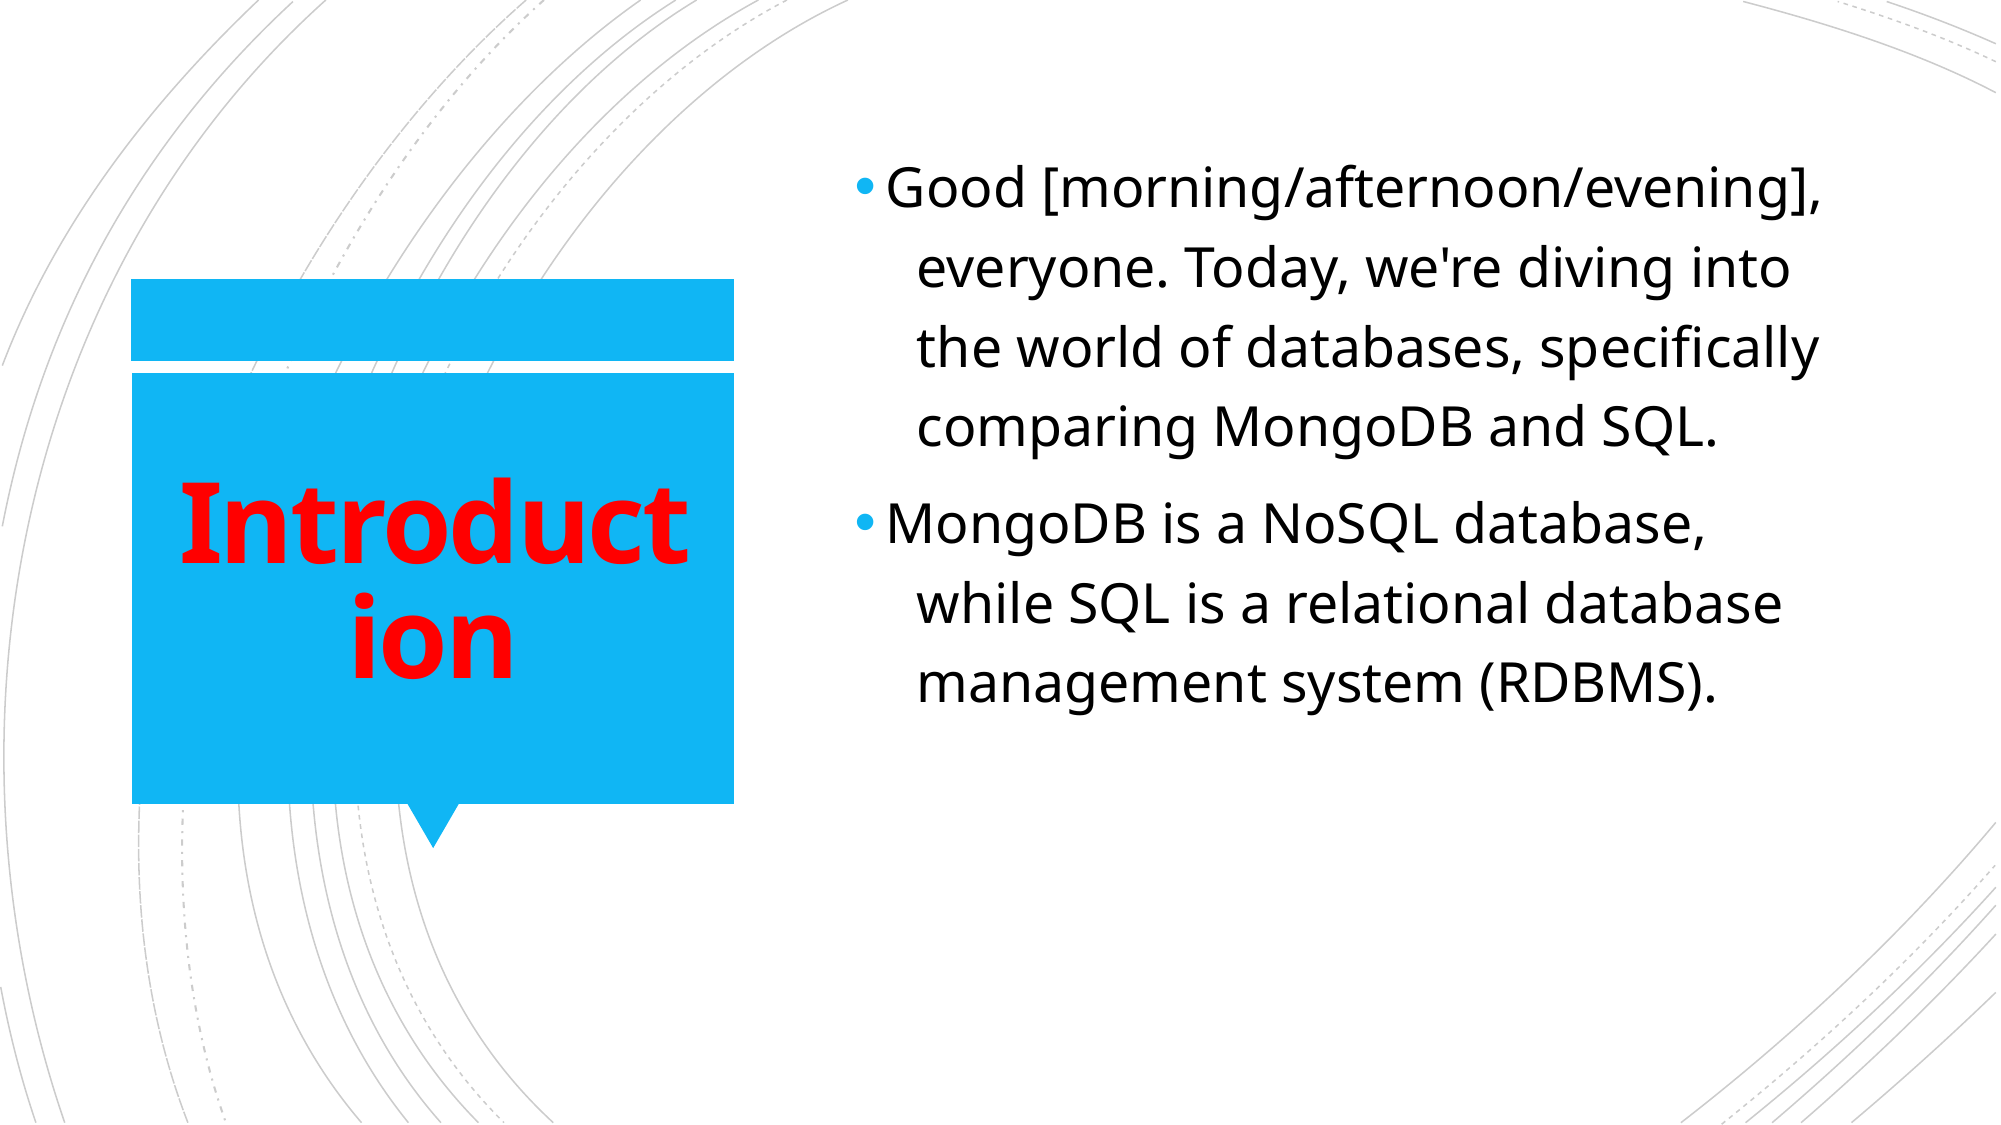

Good [morning/afternoon/evening], everyone. Today, we're diving into the world of databases, specifically comparing MongoDB and SQL.
MongoDB is a NoSQL database, while SQL is a relational database management system (RDBMS).
# Introduction